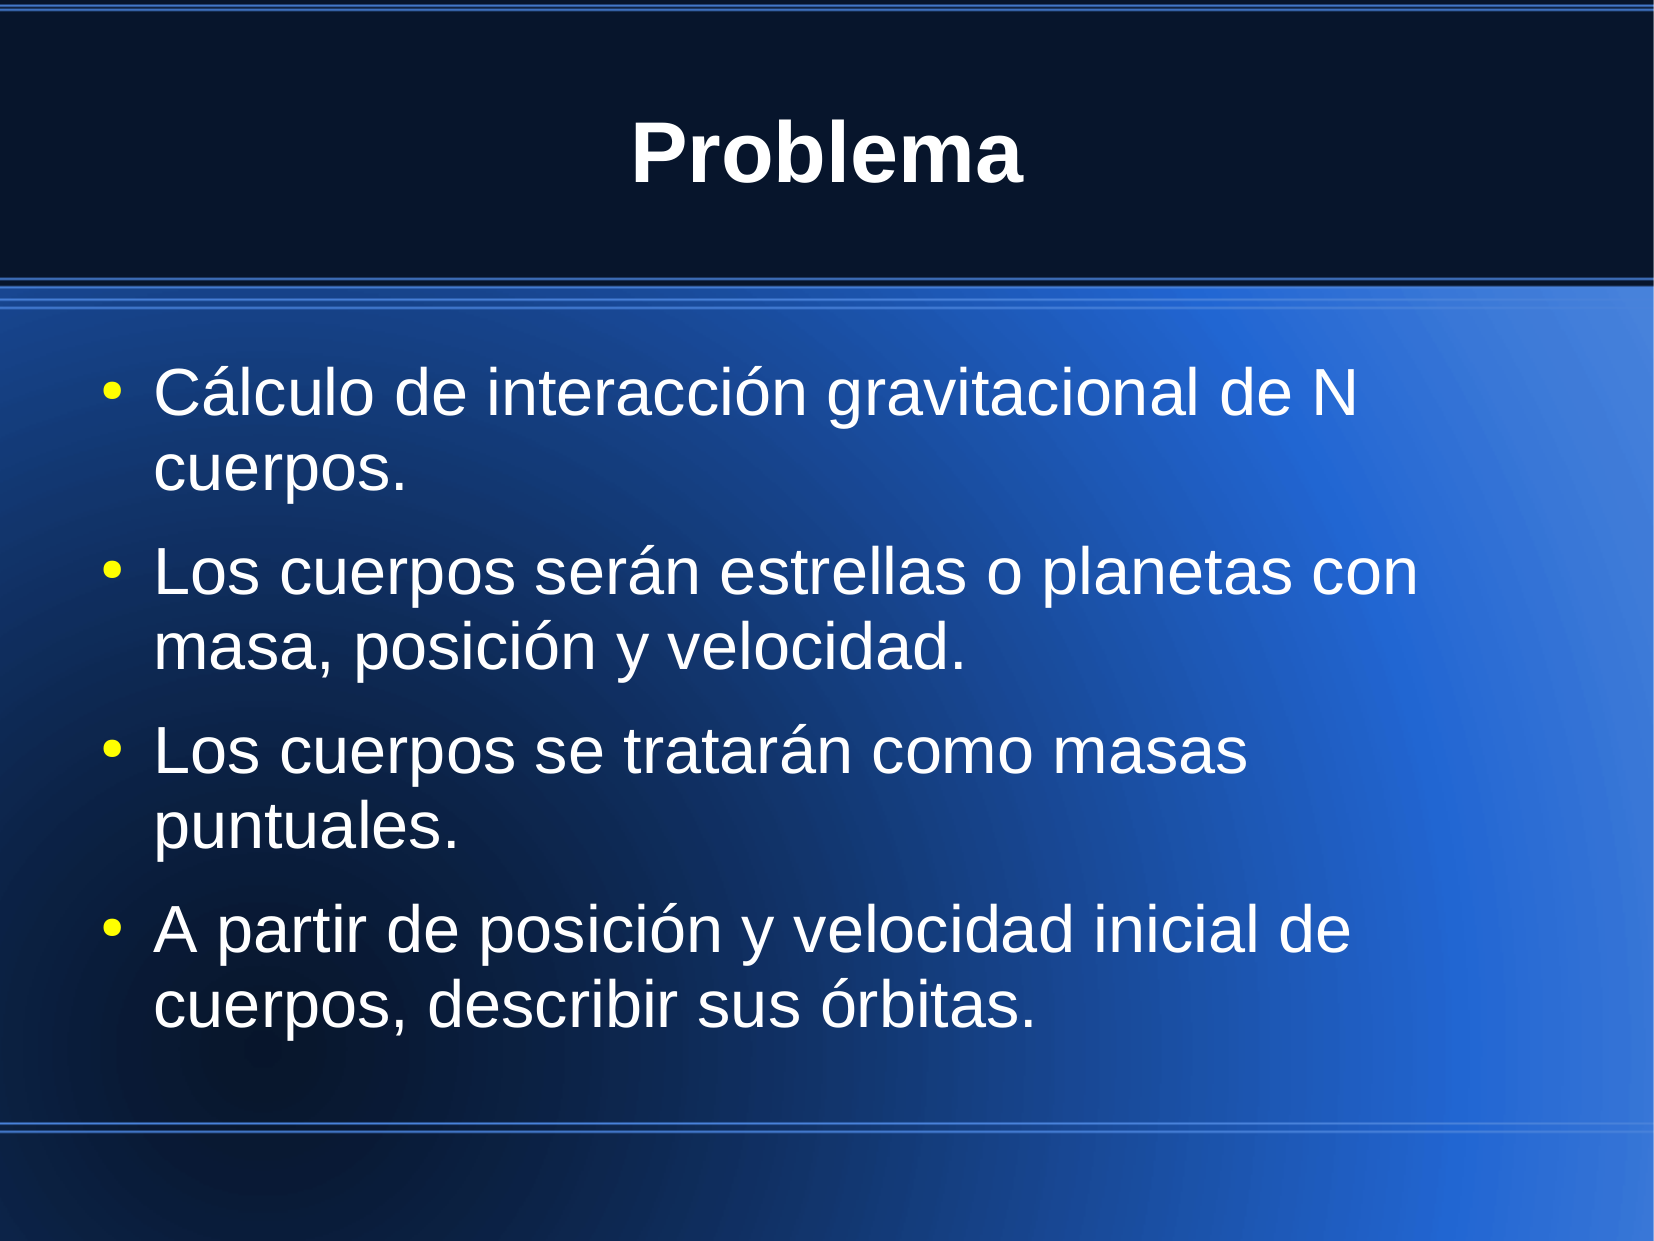

# Problema
Cálculo de interacción gravitacional de N cuerpos.
Los cuerpos serán estrellas o planetas con masa, posición y velocidad.
Los cuerpos se tratarán como masas puntuales.
A partir de posición y velocidad inicial de cuerpos, describir sus órbitas.